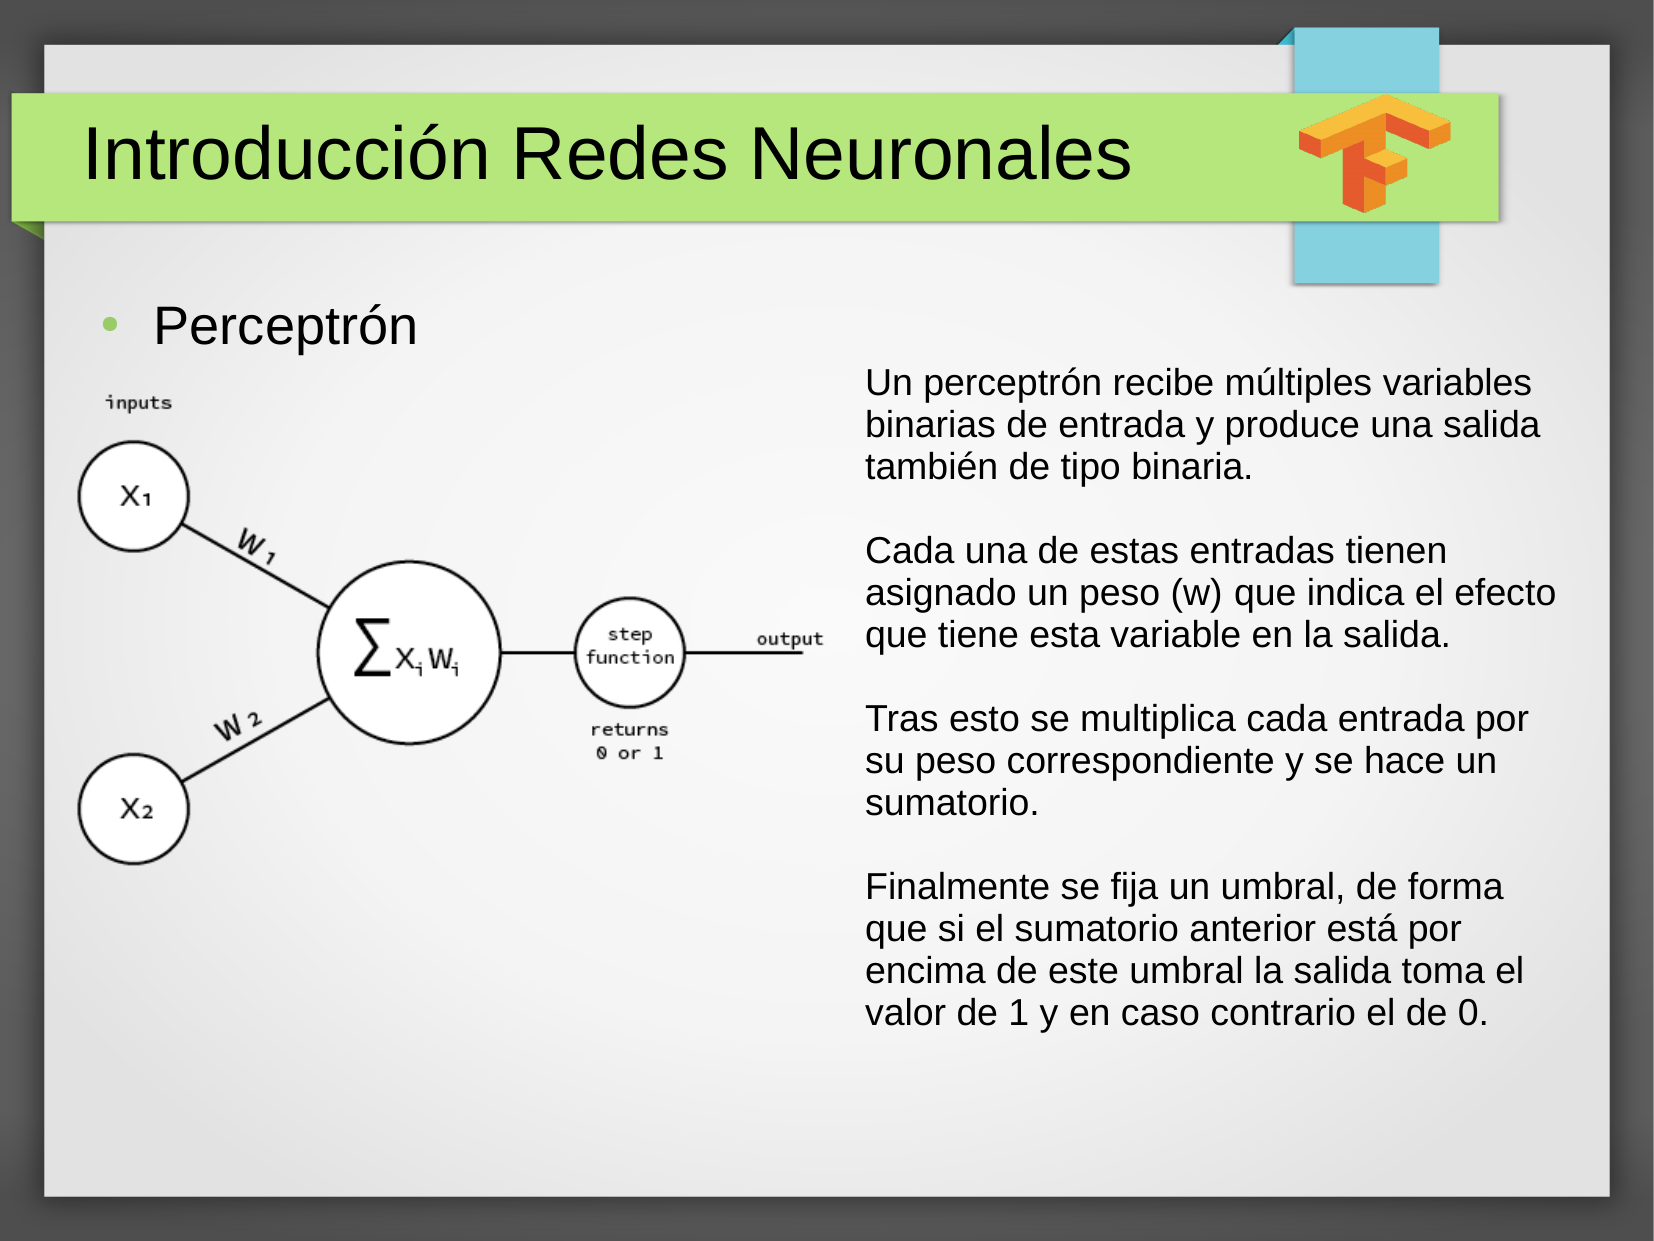

# Introducción Redes Neuronales
Perceptrón
Un perceptrón recibe múltiples variables binarias de entrada y produce una salida también de tipo binaria.
Cada una de estas entradas tienen asignado un peso (w)	que indica el efecto que tiene esta variable en la salida.
Tras esto se multiplica cada entrada por su peso correspondiente y se hace un sumatorio.
Finalmente se fija un umbral, de forma que si el sumatorio anterior está por encima de este umbral la salida toma el valor de 1 y en caso contrario el de 0.